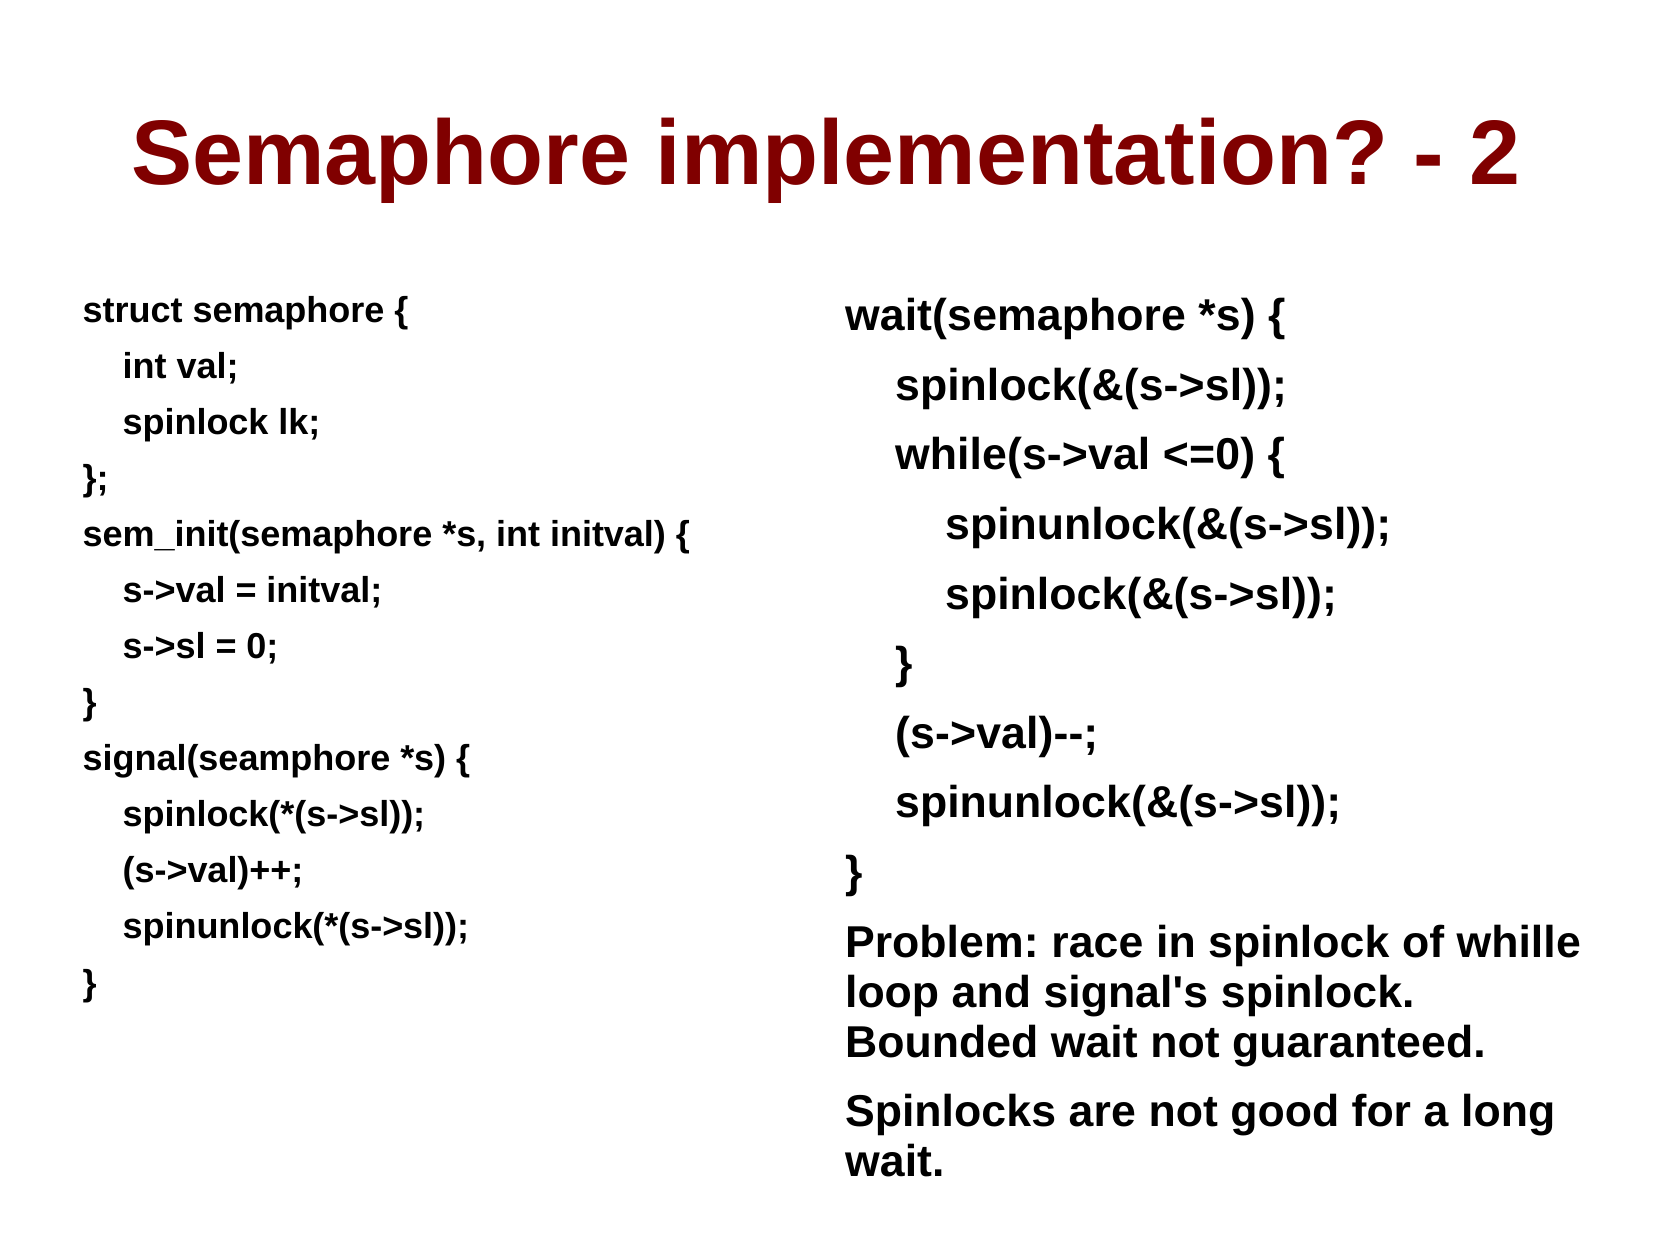

# Semaphore implementation? - 2
struct semaphore {
 int val;
 spinlock lk;
};
sem_init(semaphore *s, int initval) {
 s->val = initval;
 s->sl = 0;
}
signal(seamphore *s) {
 spinlock(*(s->sl));
 (s->val)++;
 spinunlock(*(s->sl));
}
wait(semaphore *s) {
 spinlock(&(s->sl));
 while(s->val <=0) {
 spinunlock(&(s->sl));
 spinlock(&(s->sl));
 }
 (s->val)--;
 spinunlock(&(s->sl));
}
Problem: race in spinlock of whille loop and signal's spinlock. Bounded wait not guaranteed.
Spinlocks are not good for a long wait.